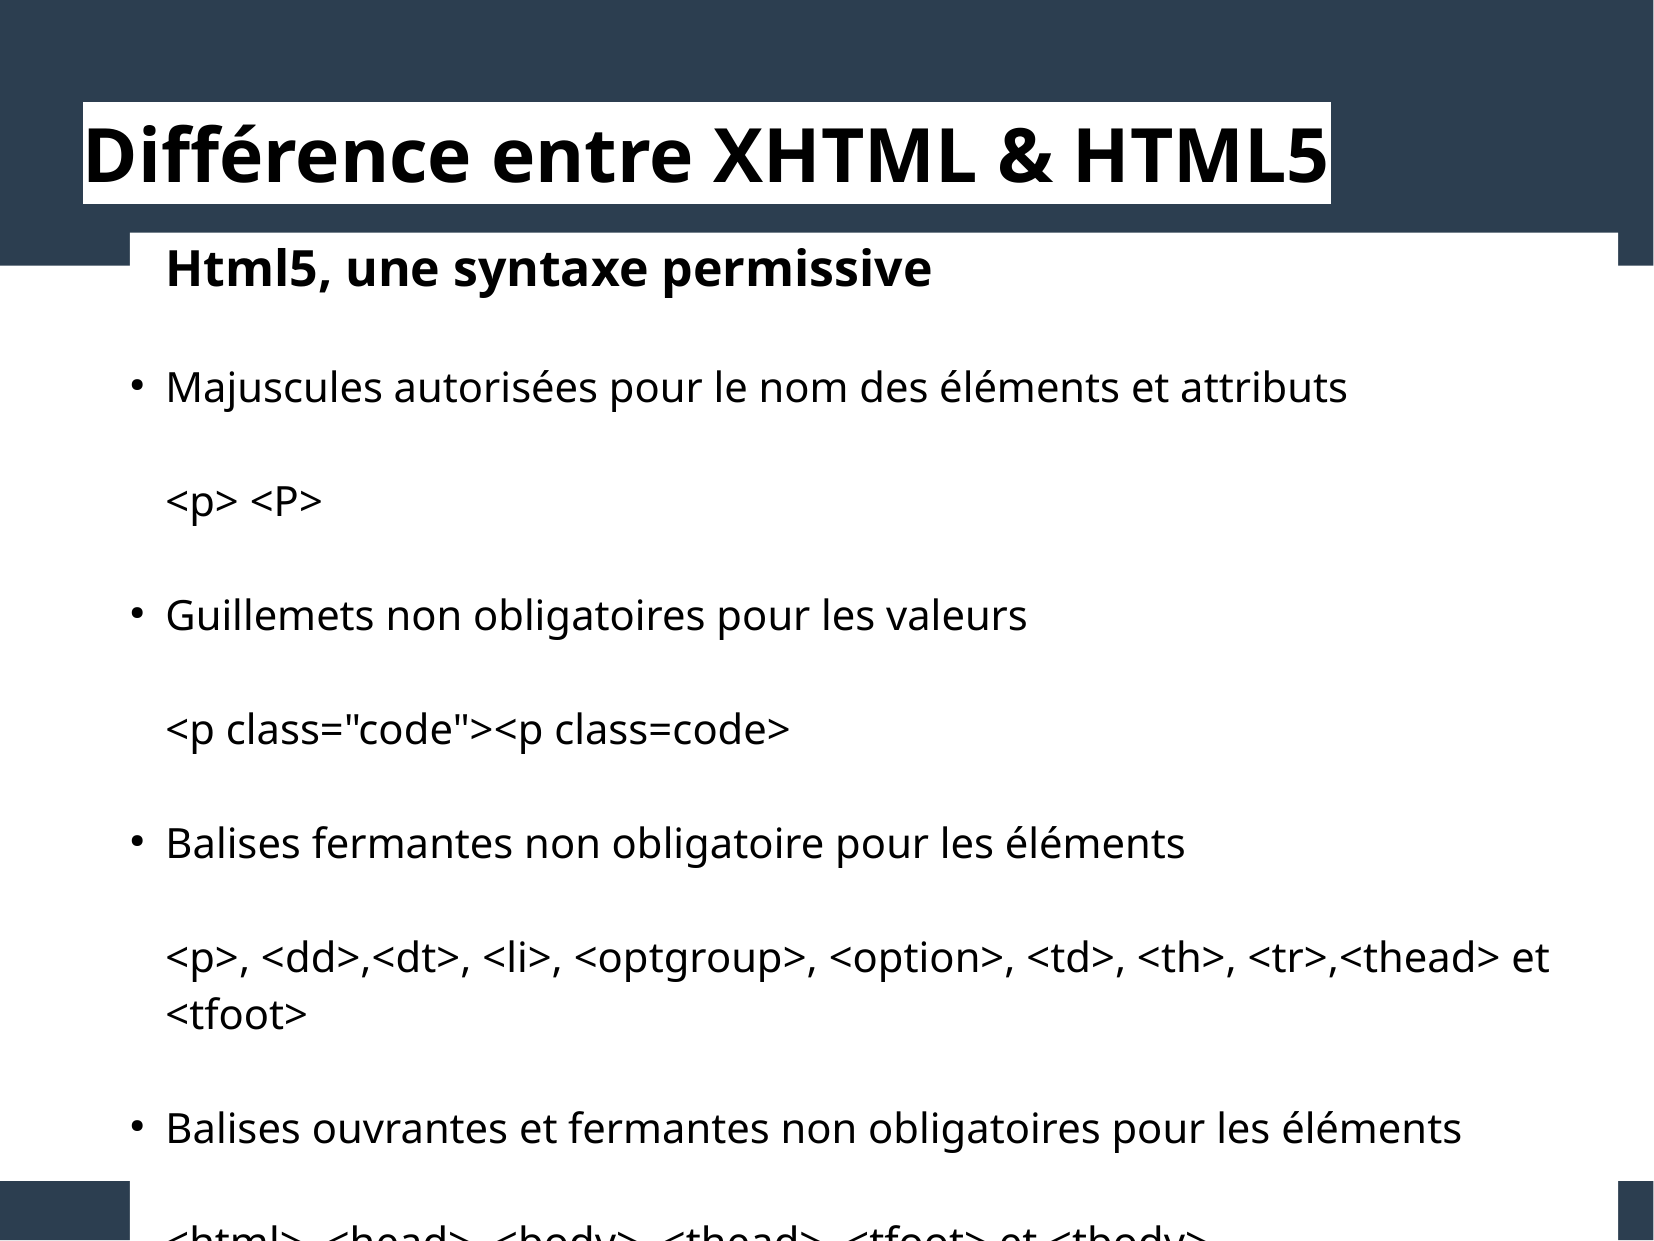

# Différence entre XHTML & HTML5
Html5, une syntaxe permissive
Majuscules autorisées pour le nom des éléments et attributs
<p> <P>
Guillemets non obligatoires pour les valeurs
<p class="code"><p class=code>
Balises fermantes non obligatoire pour les éléments
<p>, <dd>,<dt>, <li>, <optgroup>, <option>, <td>, <th>, <tr>,<thead> et <tfoot>
Balises ouvrantes et fermantes non obligatoires pour les éléments
<html>, <head>, <body>, <thead>, <tfoot> et <tbody>